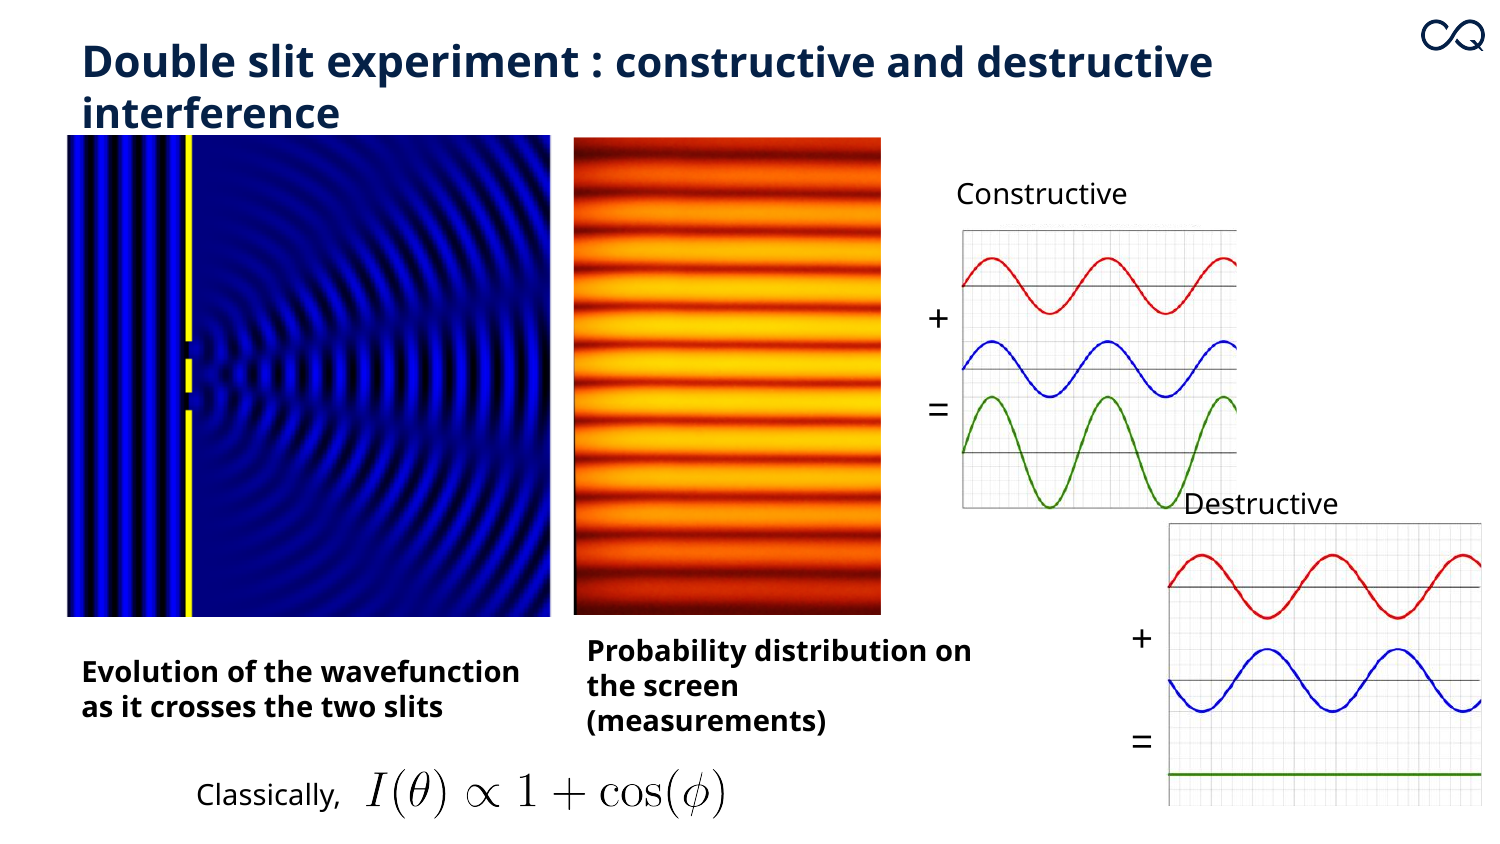

# Double slit experiment : constructive and destructive interference
Constructive
+
=
Destructive
+
Probability distribution on the screen (measurements)
Evolution of the wavefunction as it crosses the two slits
=
Classically,